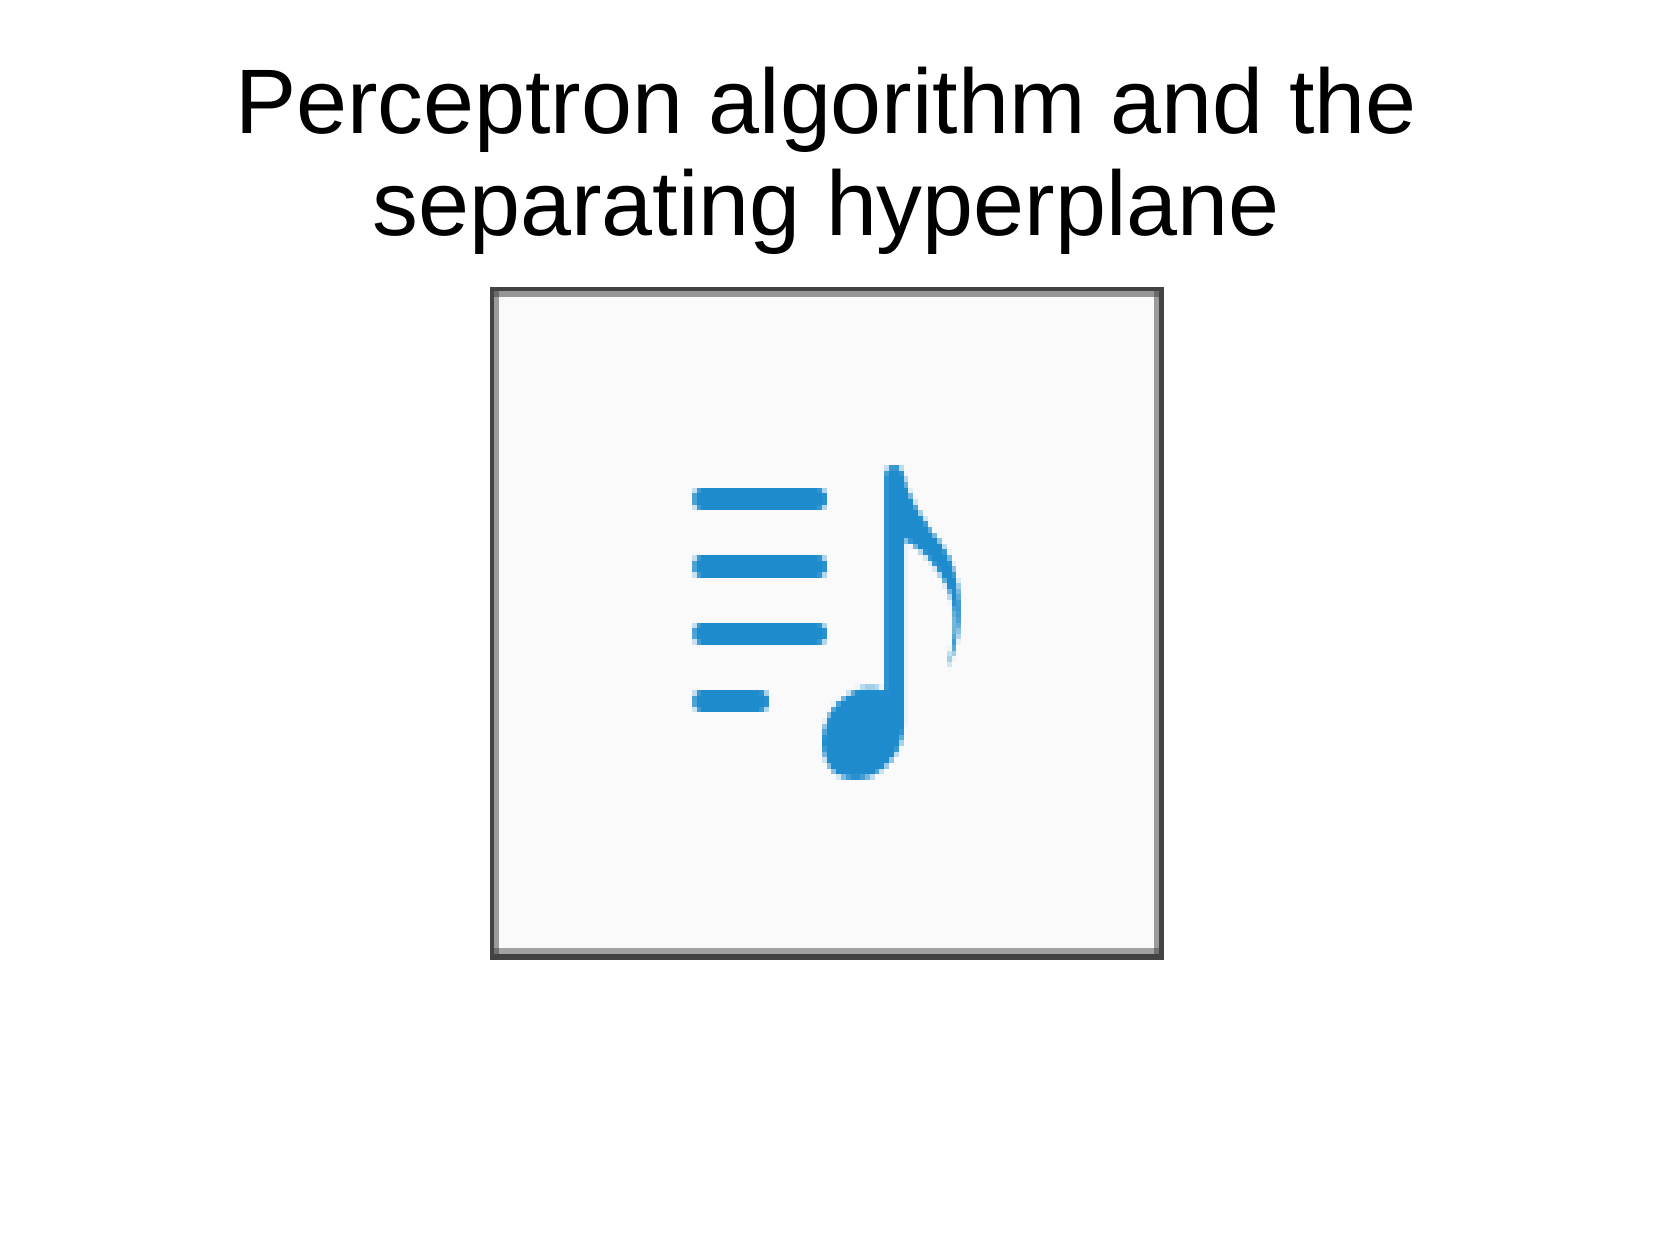

# Perceptron algorithm and the separating hyperplane